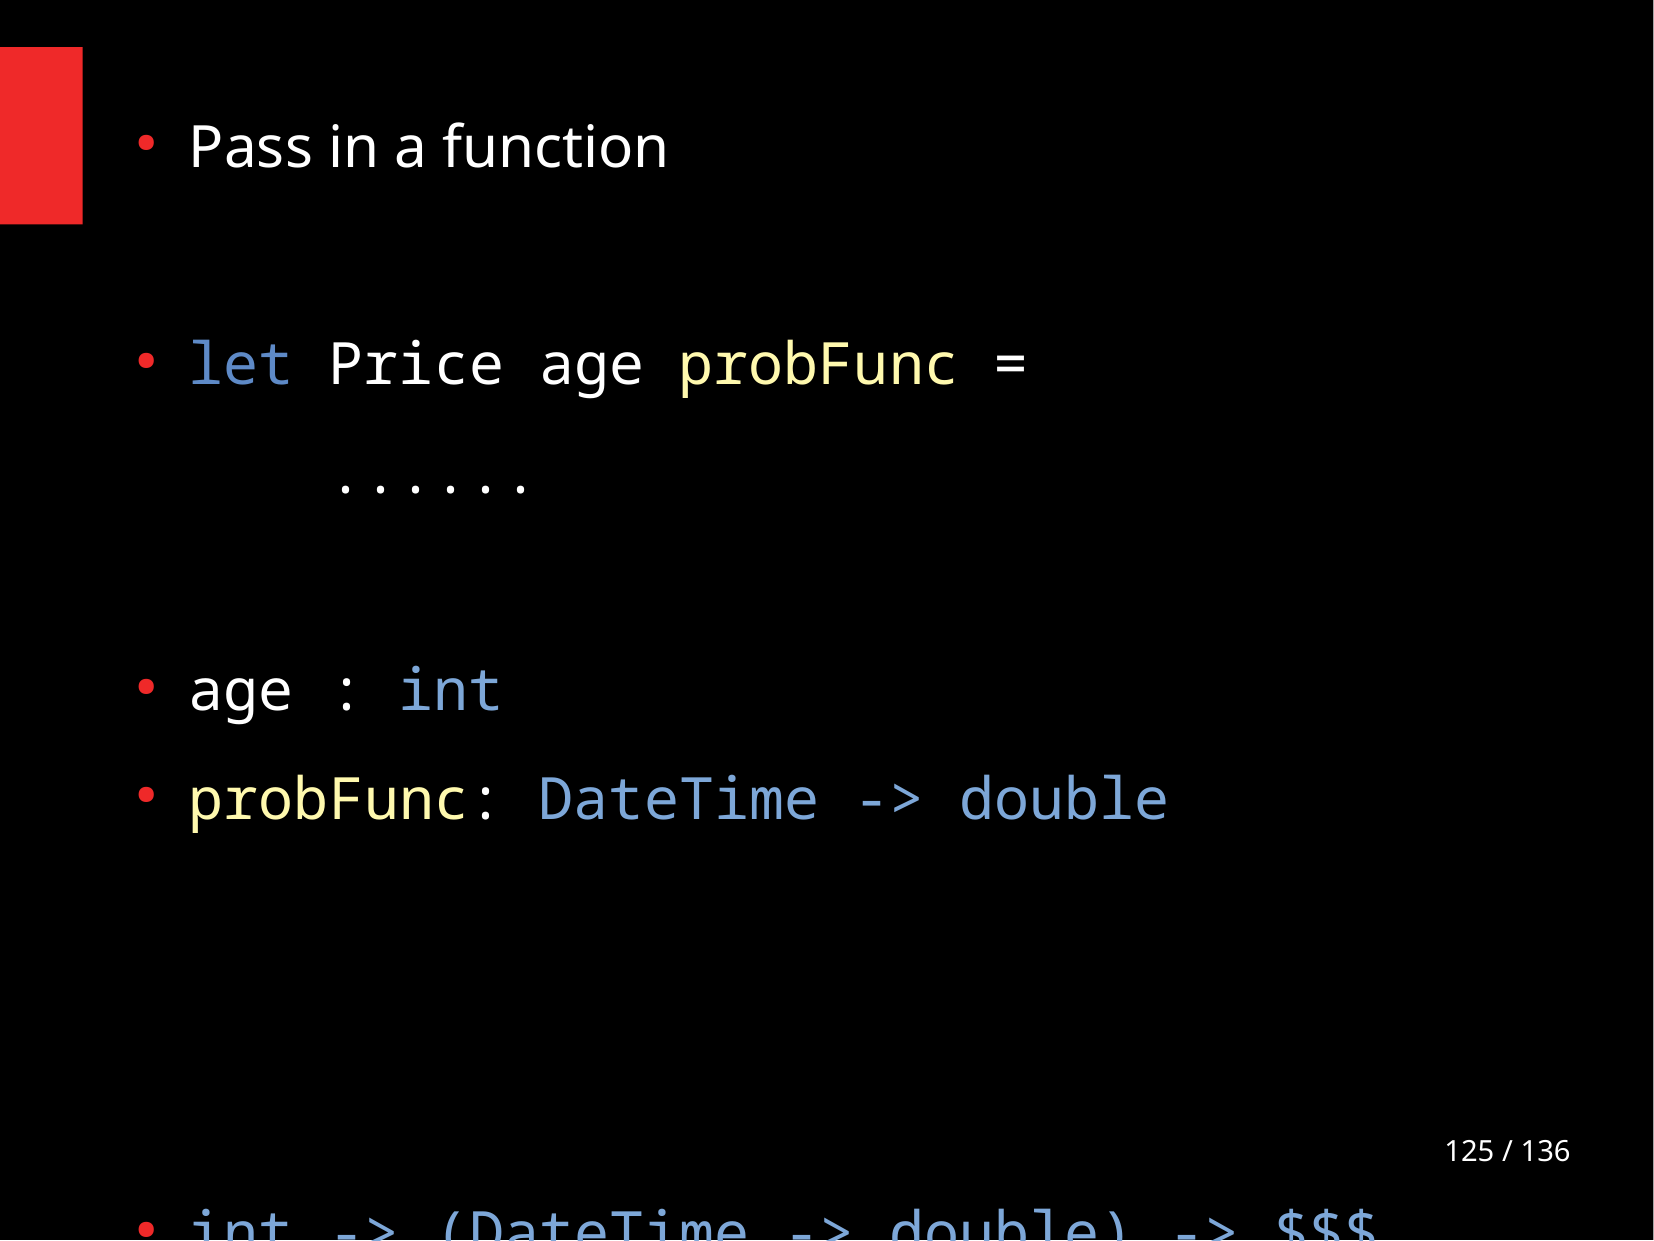

# Pass in a function
let Price age probFunc =
 ......
age : int
probFunc: DateTime -> double
int -> (DateTime -> double) -> $$$
125